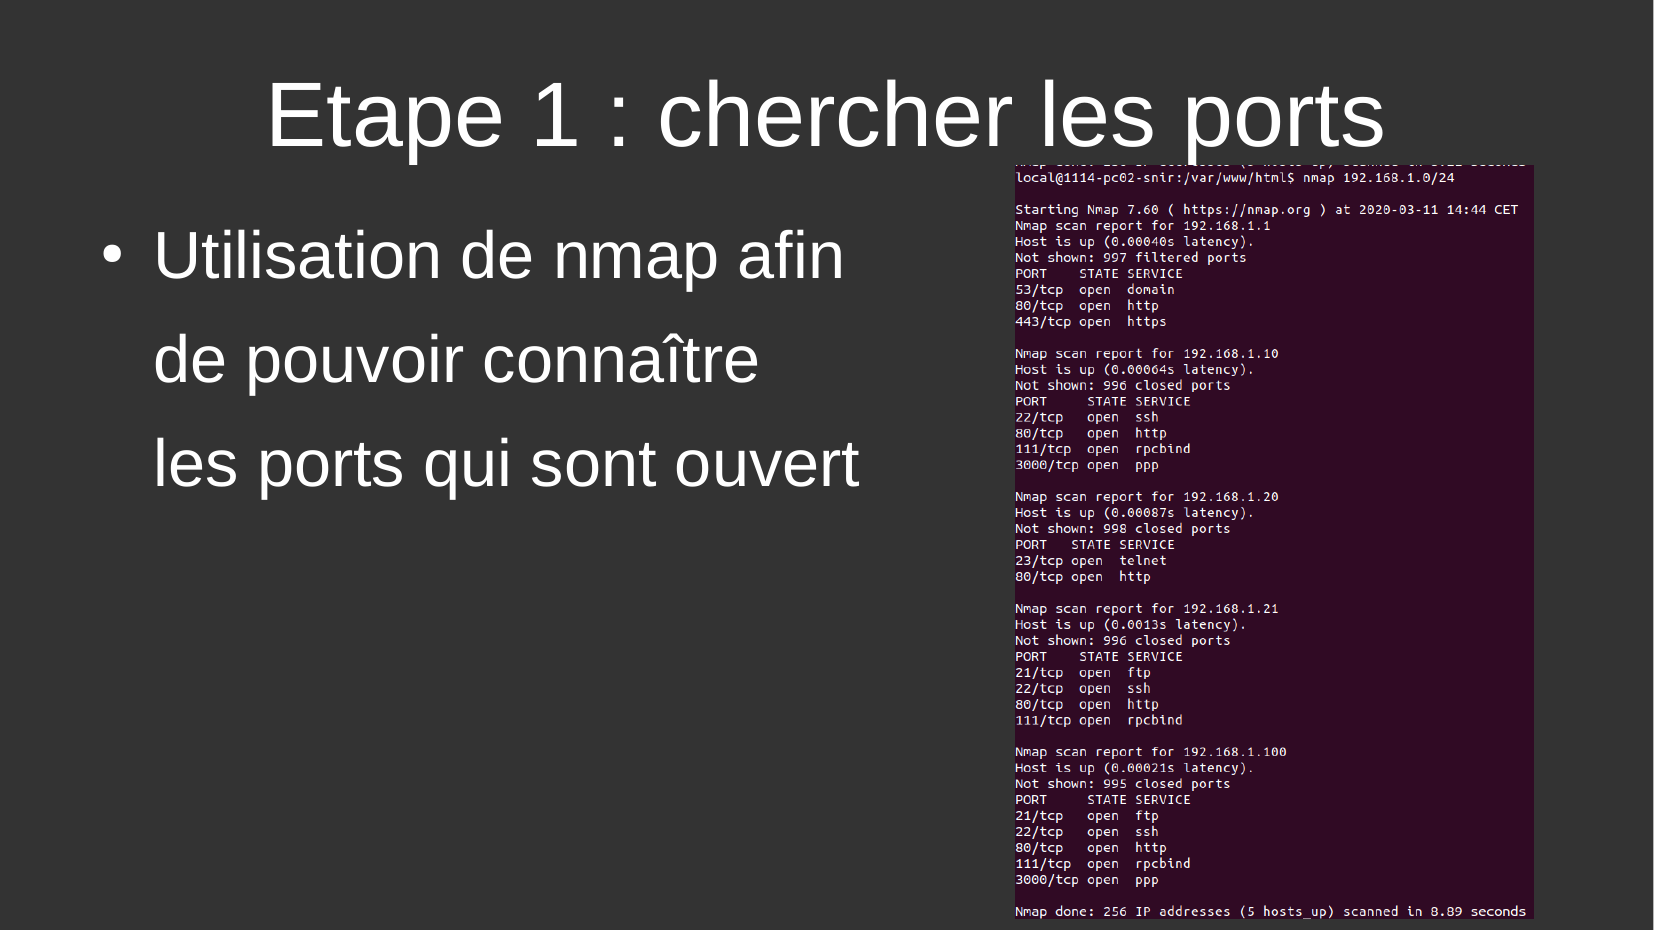

# Etape 1 : chercher les ports
Utilisation de nmap afin
de pouvoir connaître
les ports qui sont ouvert